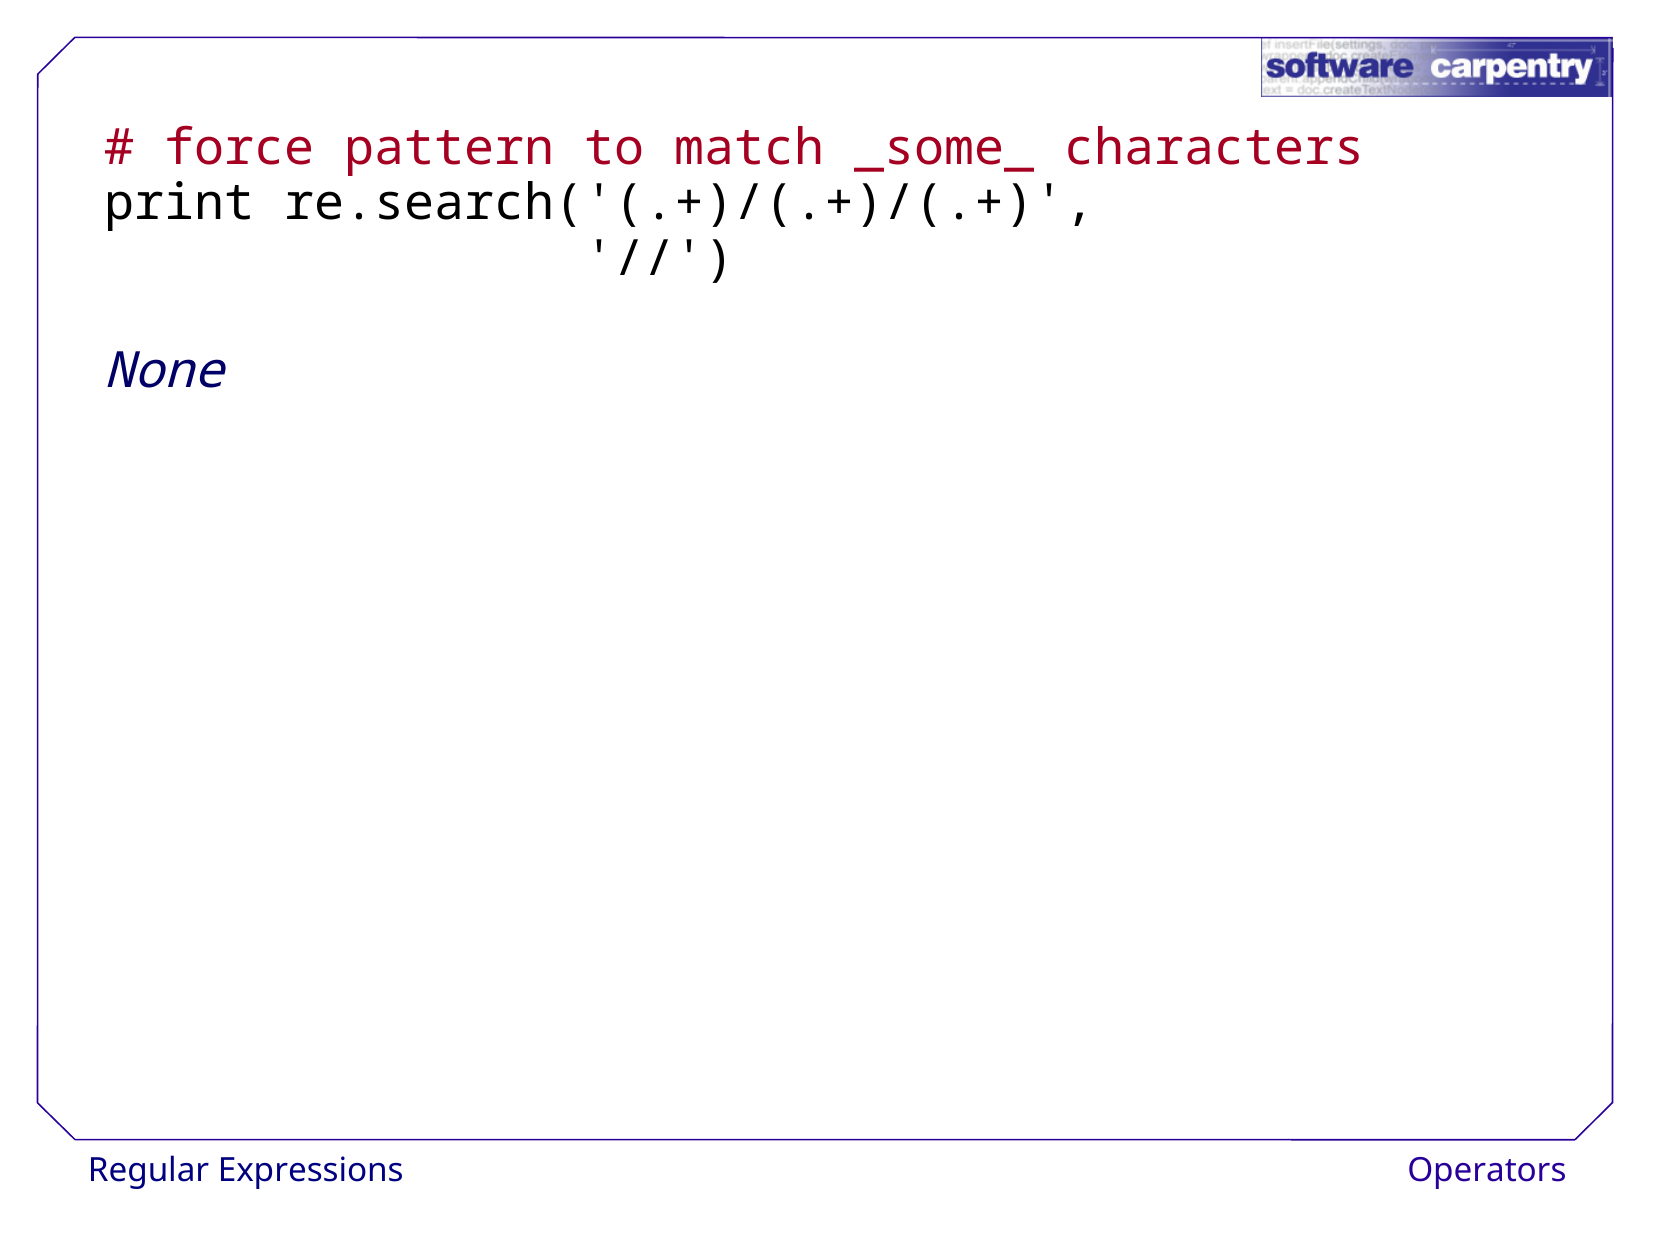

# force pattern to match _some_ characters
print re.search('(.+)/(.+)/(.+)',
 '//')
None